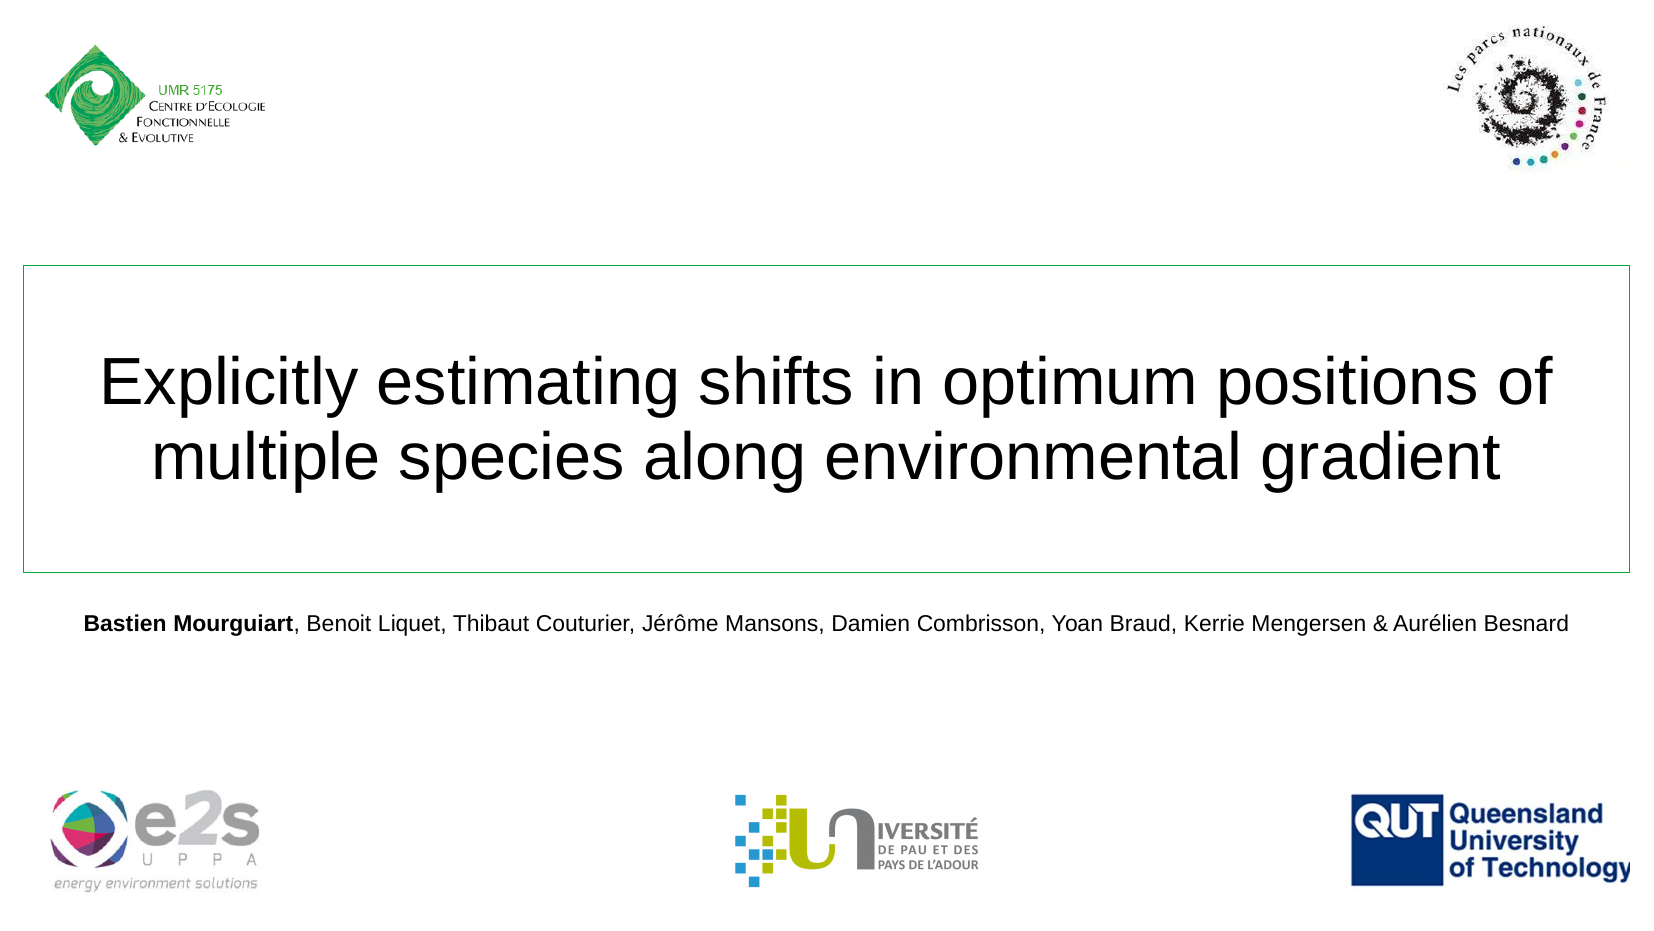

# Explicitly estimating shifts in optimum positions of multiple species along environmental gradient
Bastien Mourguiart, Benoit Liquet, Thibaut Couturier, Jérôme Mansons, Damien Combrisson, Yoan Braud, Kerrie Mengersen & Aurélien Besnard